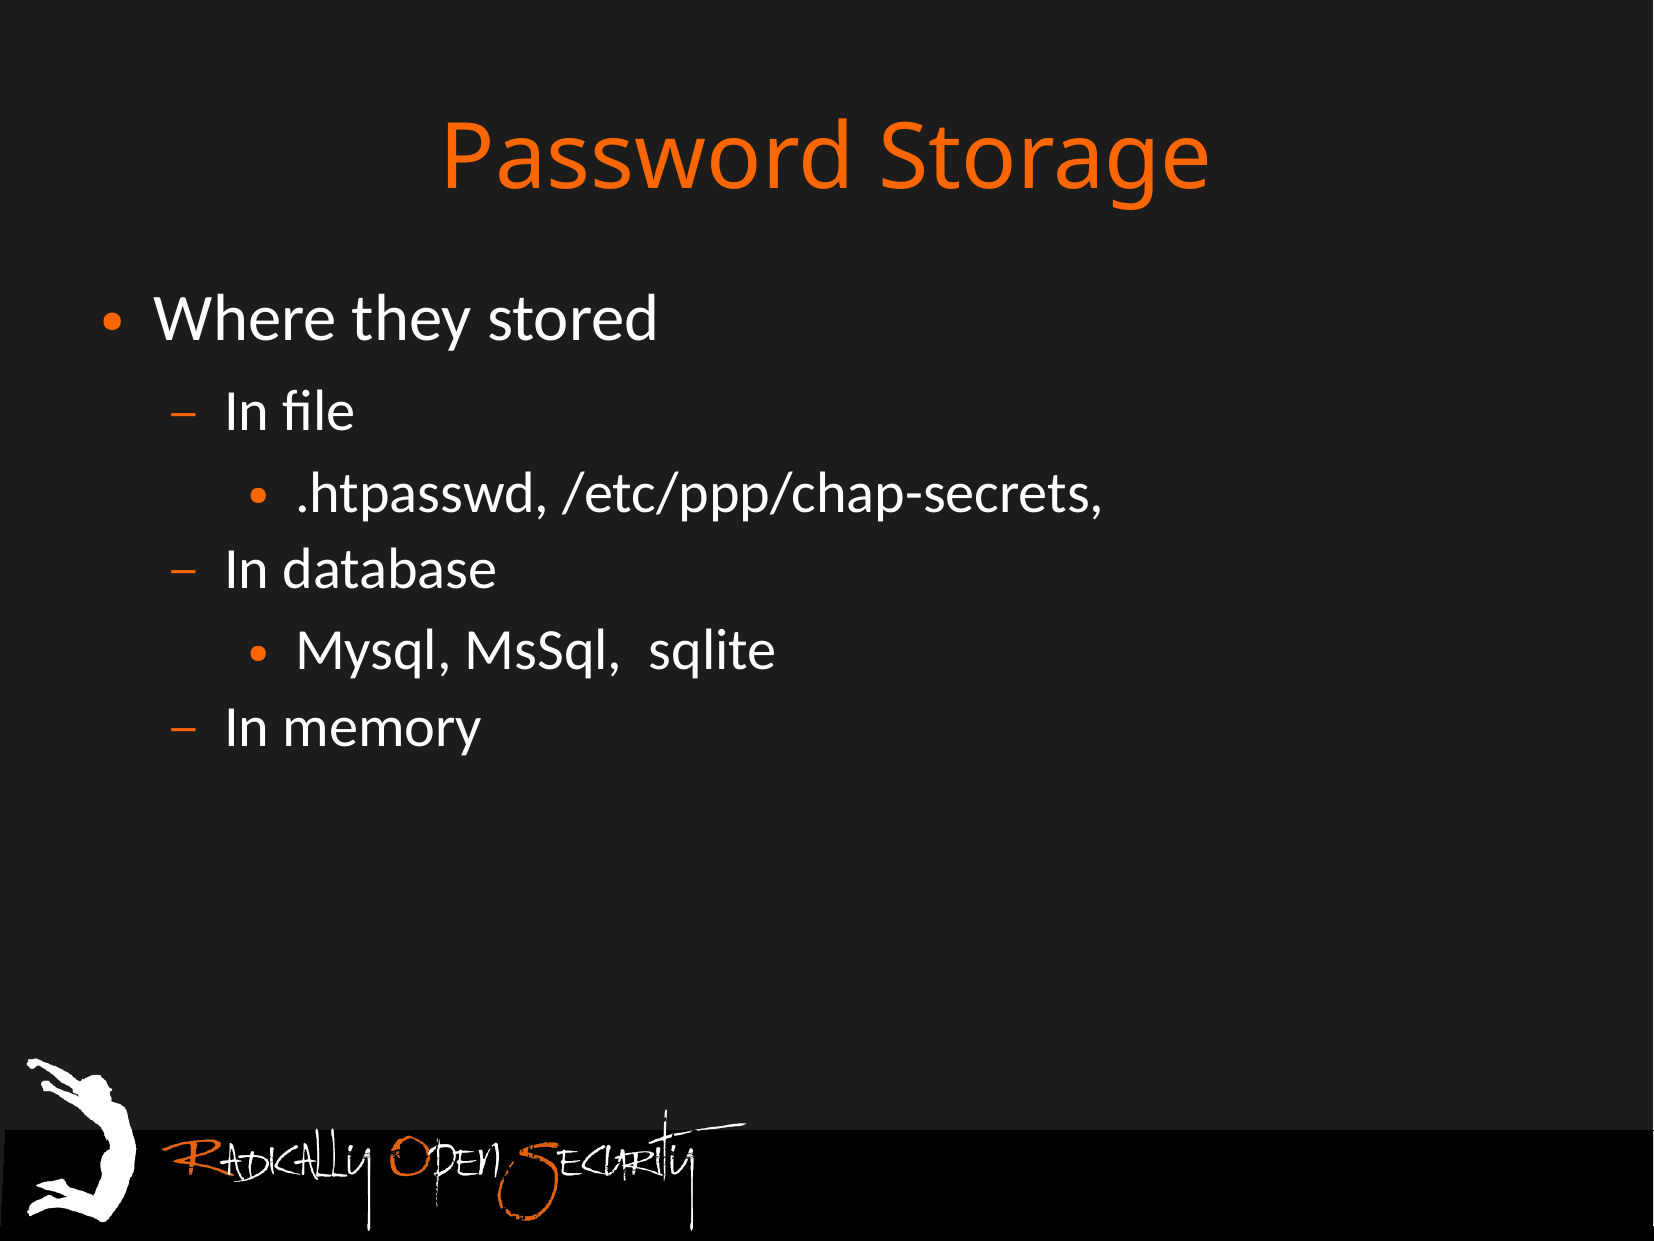

# Password Storage
Where they stored
In file
.htpasswd, /etc/ppp/chap-secrets,
In database
Mysql, MsSql, sqlite
In memory